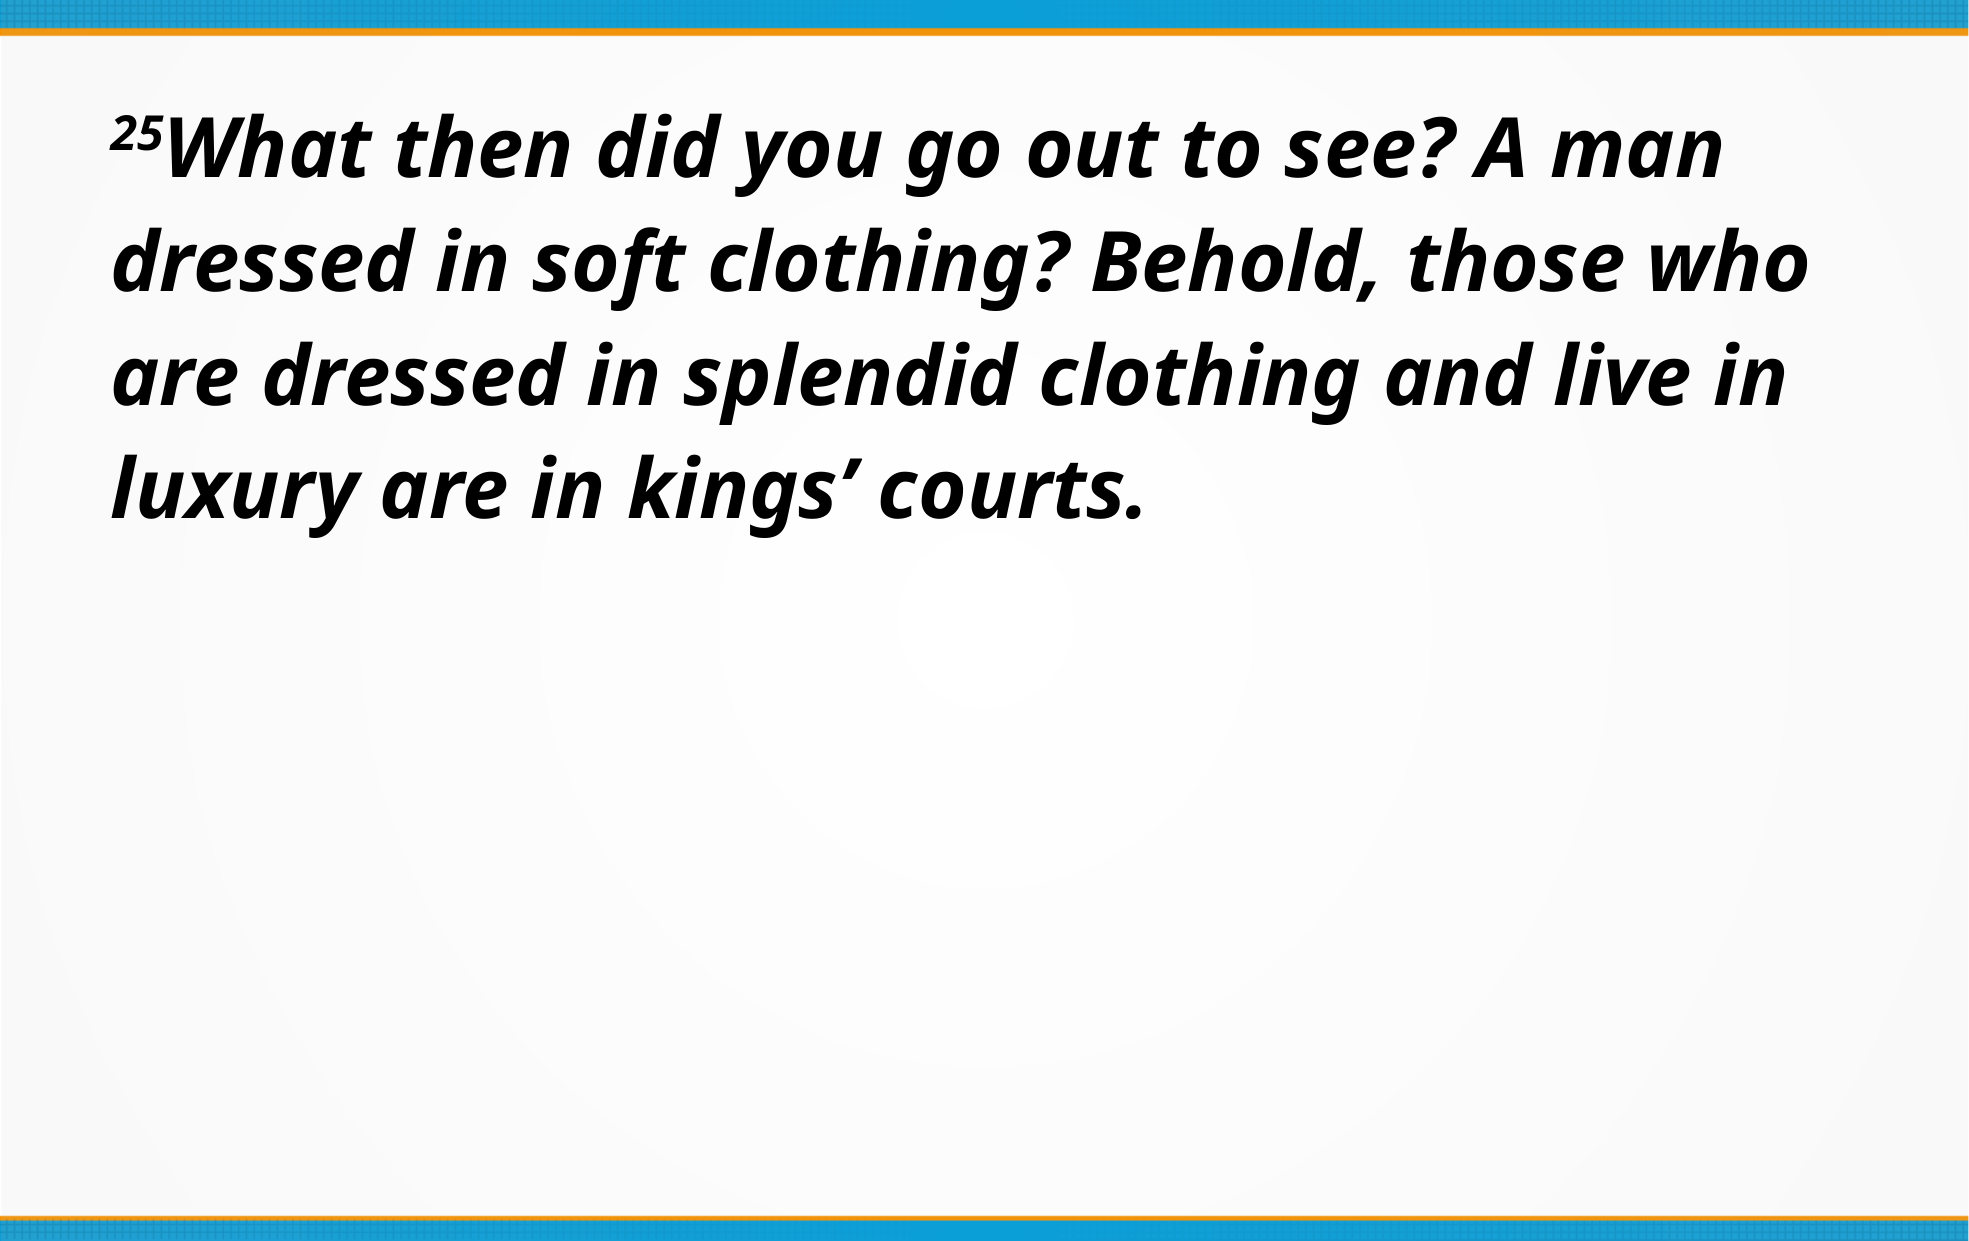

# 25What then did you go out to see? A man dressed in soft clothing? Behold, those who are dressed in splendid clothing and live in luxury are in kings’ courts.